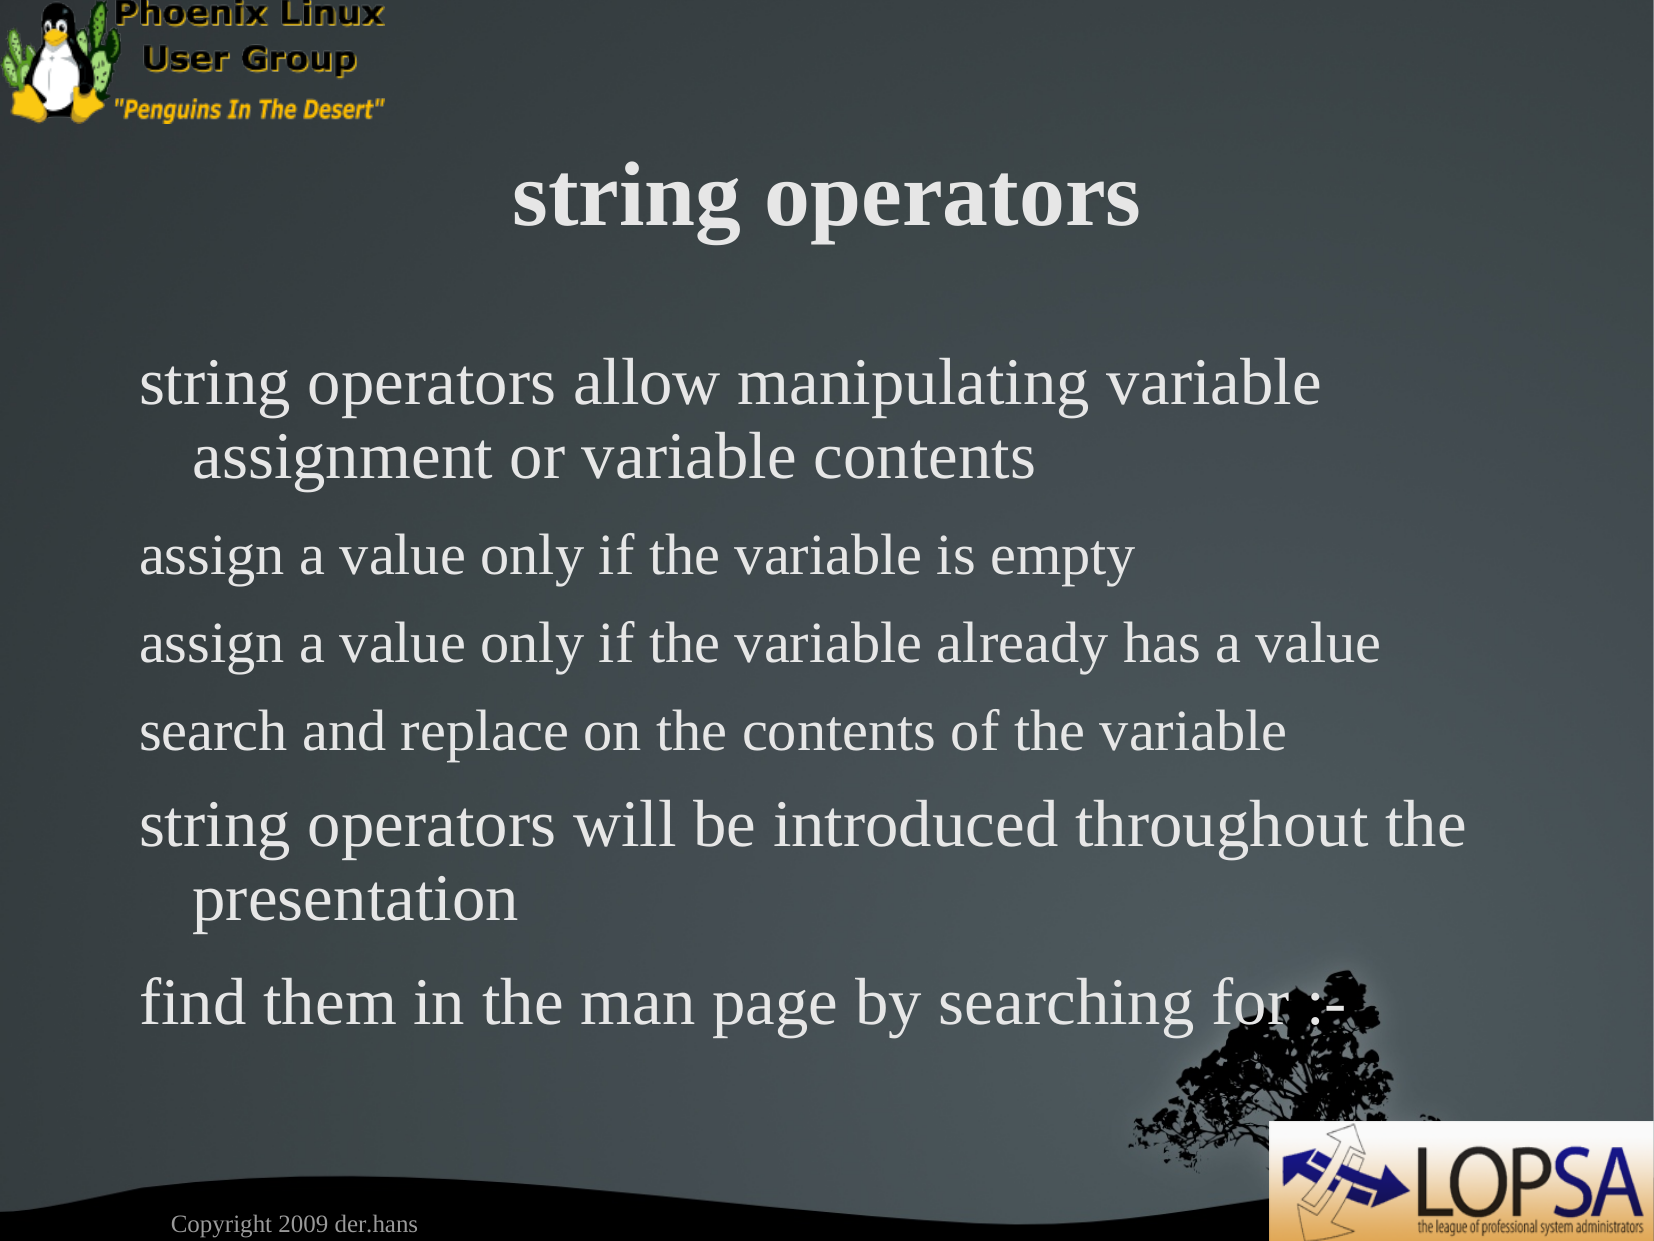

# string operators
string operators allow manipulating variable assignment or variable contents
assign a value only if the variable is empty
assign a value only if the variable already has a value
search and replace on the contents of the variable
string operators will be introduced throughout the presentation
find them in the man page by searching for :-